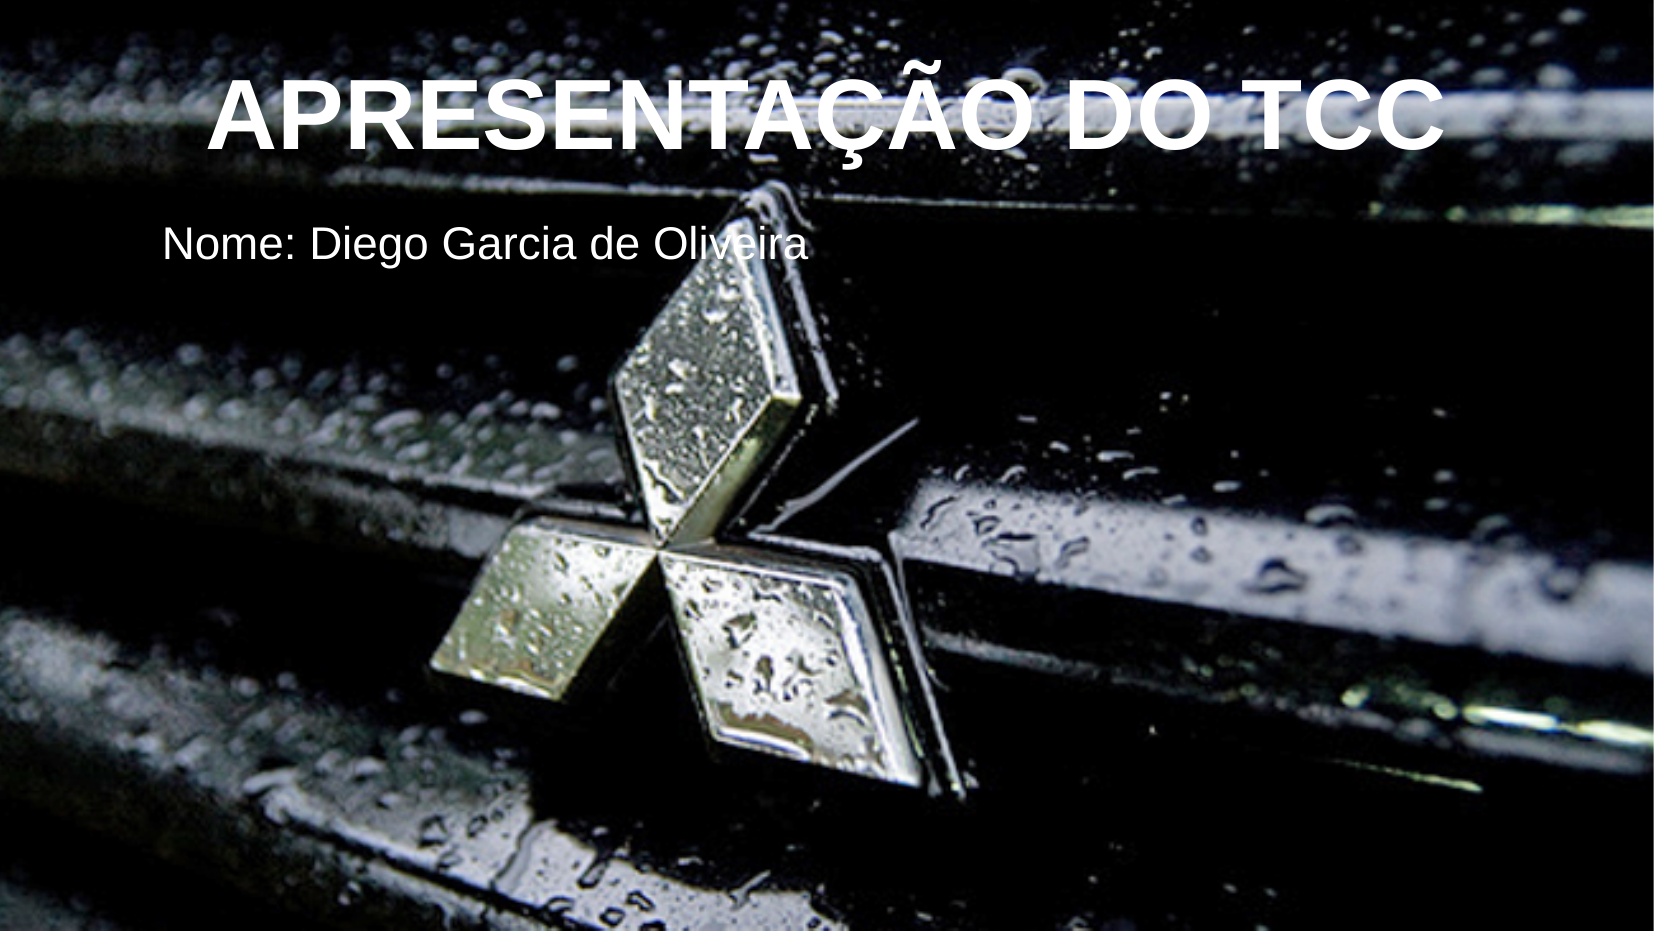

# APRESENTAÇÃO DO TCC
Nome: Diego Garcia de Oliveira